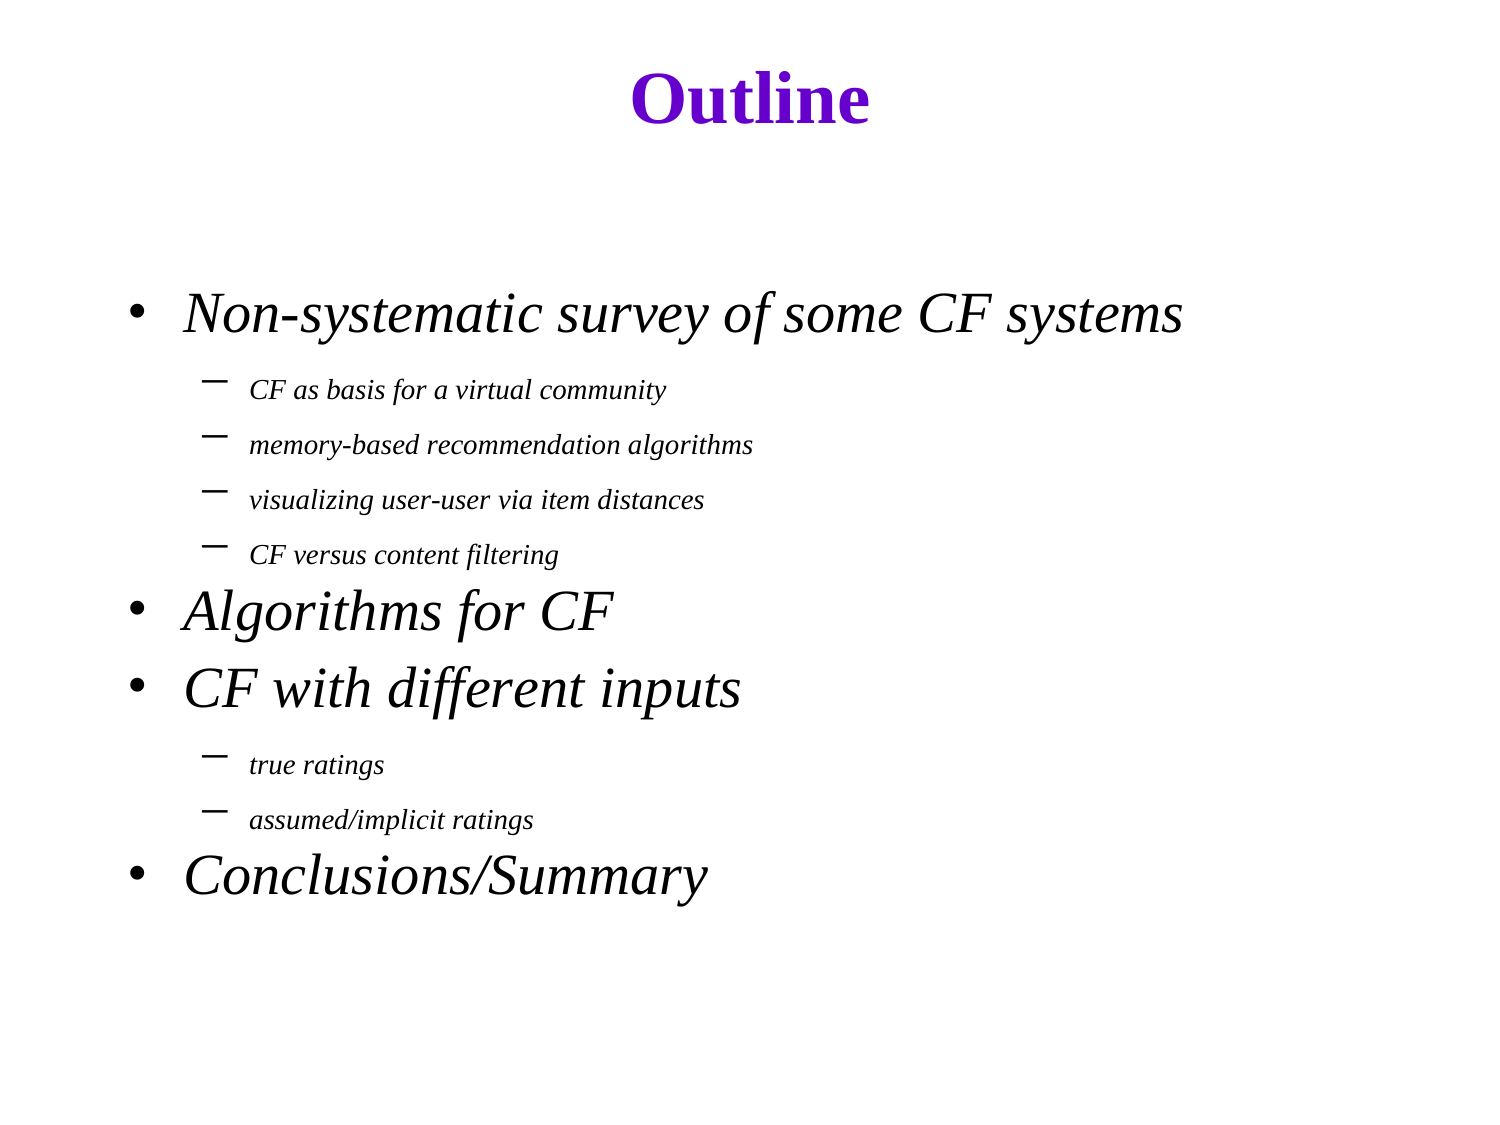

# Outline
Non-systematic survey of some CF systems
CF as basis for a virtual community
memory-based recommendation algorithms
visualizing user-user via item distances
CF versus content filtering
Algorithms for CF
CF with different inputs
true ratings
assumed/implicit ratings
Conclusions/Summary